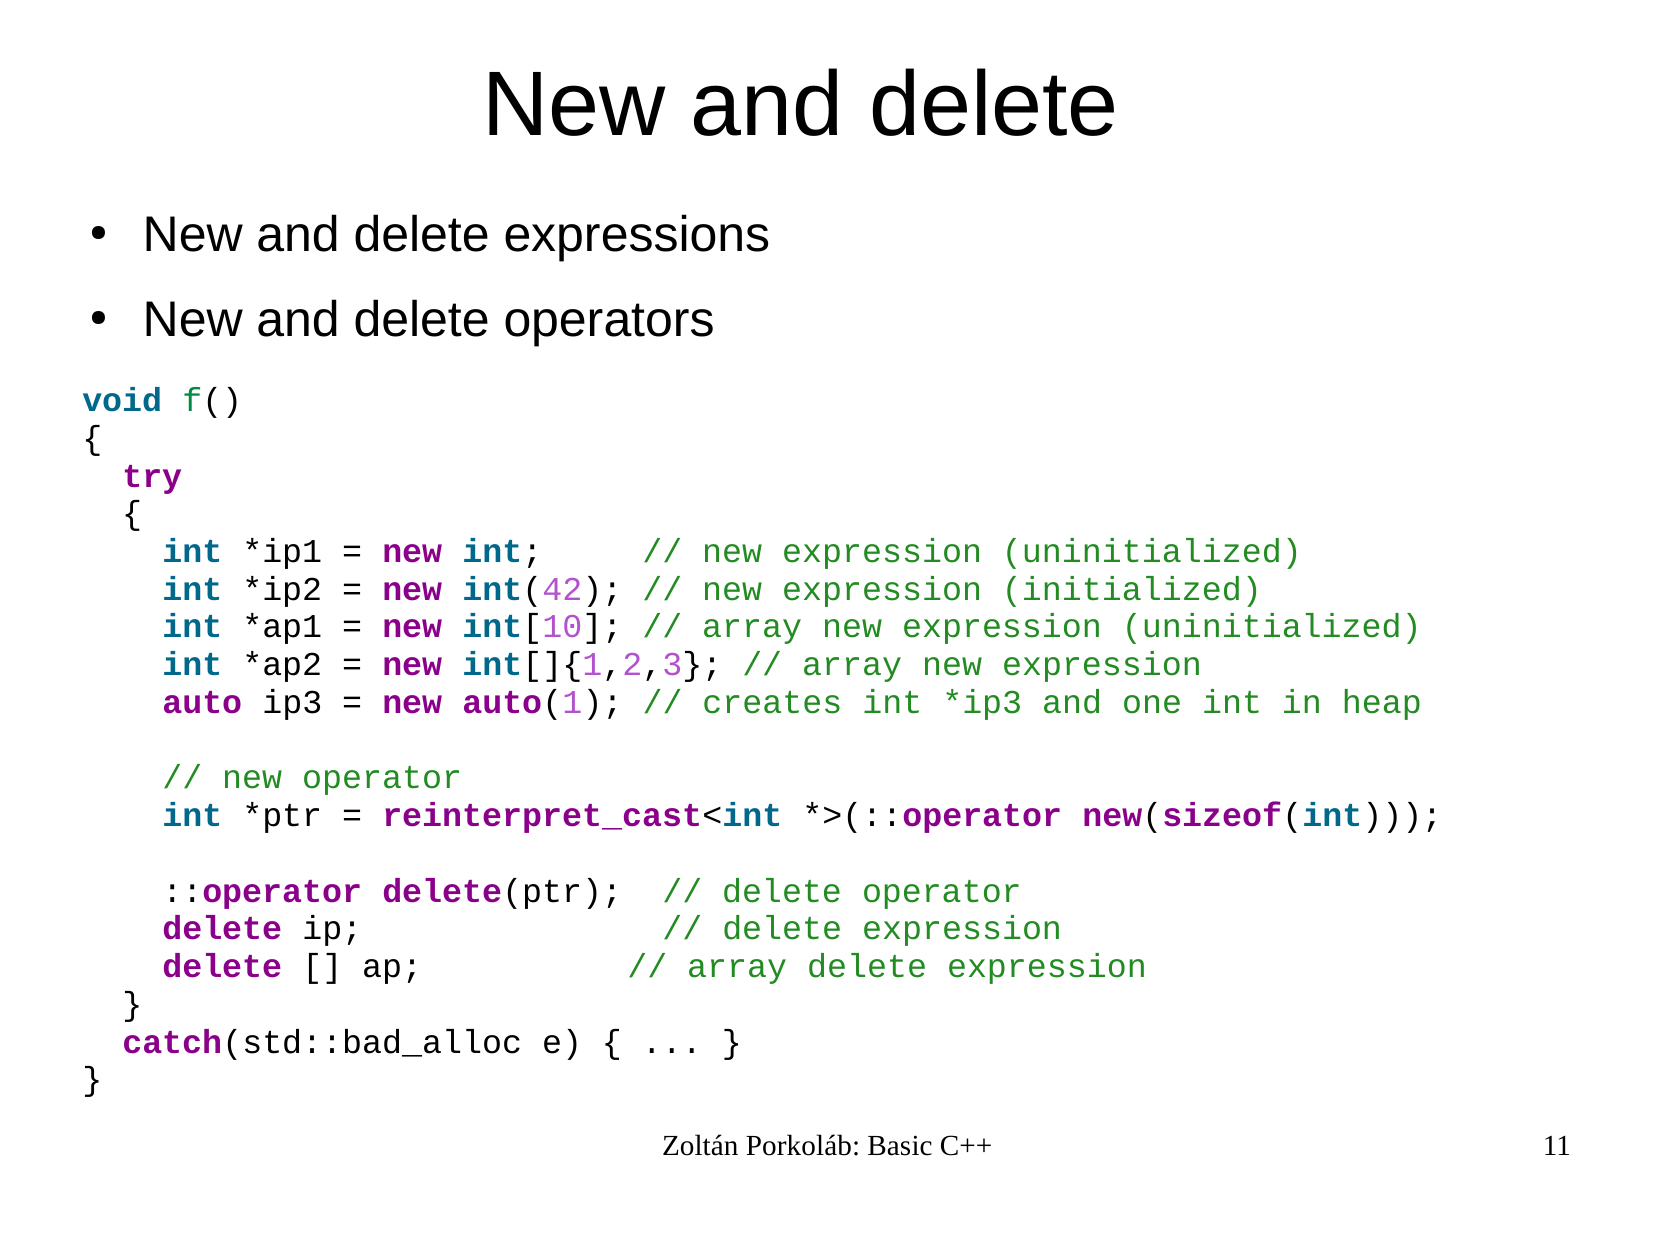

# New and delete
New and delete expressions
New and delete operators
void f()
{
 try
 {
 int *ip1 = new int; // new expression (uninitialized)
 int *ip2 = new int(42); // new expression (initialized)
 int *ap1 = new int[10]; // array new expression (uninitialized)
 int *ap2 = new int[]{1,2,3}; // array new expression
 auto ip3 = new auto(1); // creates int *ip3 and one int in heap
 // new operator
 int *ptr = reinterpret_cast<int *>(::operator new(sizeof(int)));
 ::operator delete(ptr); // delete operator
 delete ip; // delete expression
 delete [] ap;			 // array delete expression
 }
 catch(std::bad_alloc e) { ... }
}
Zoltán Porkoláb: Basic C++
11